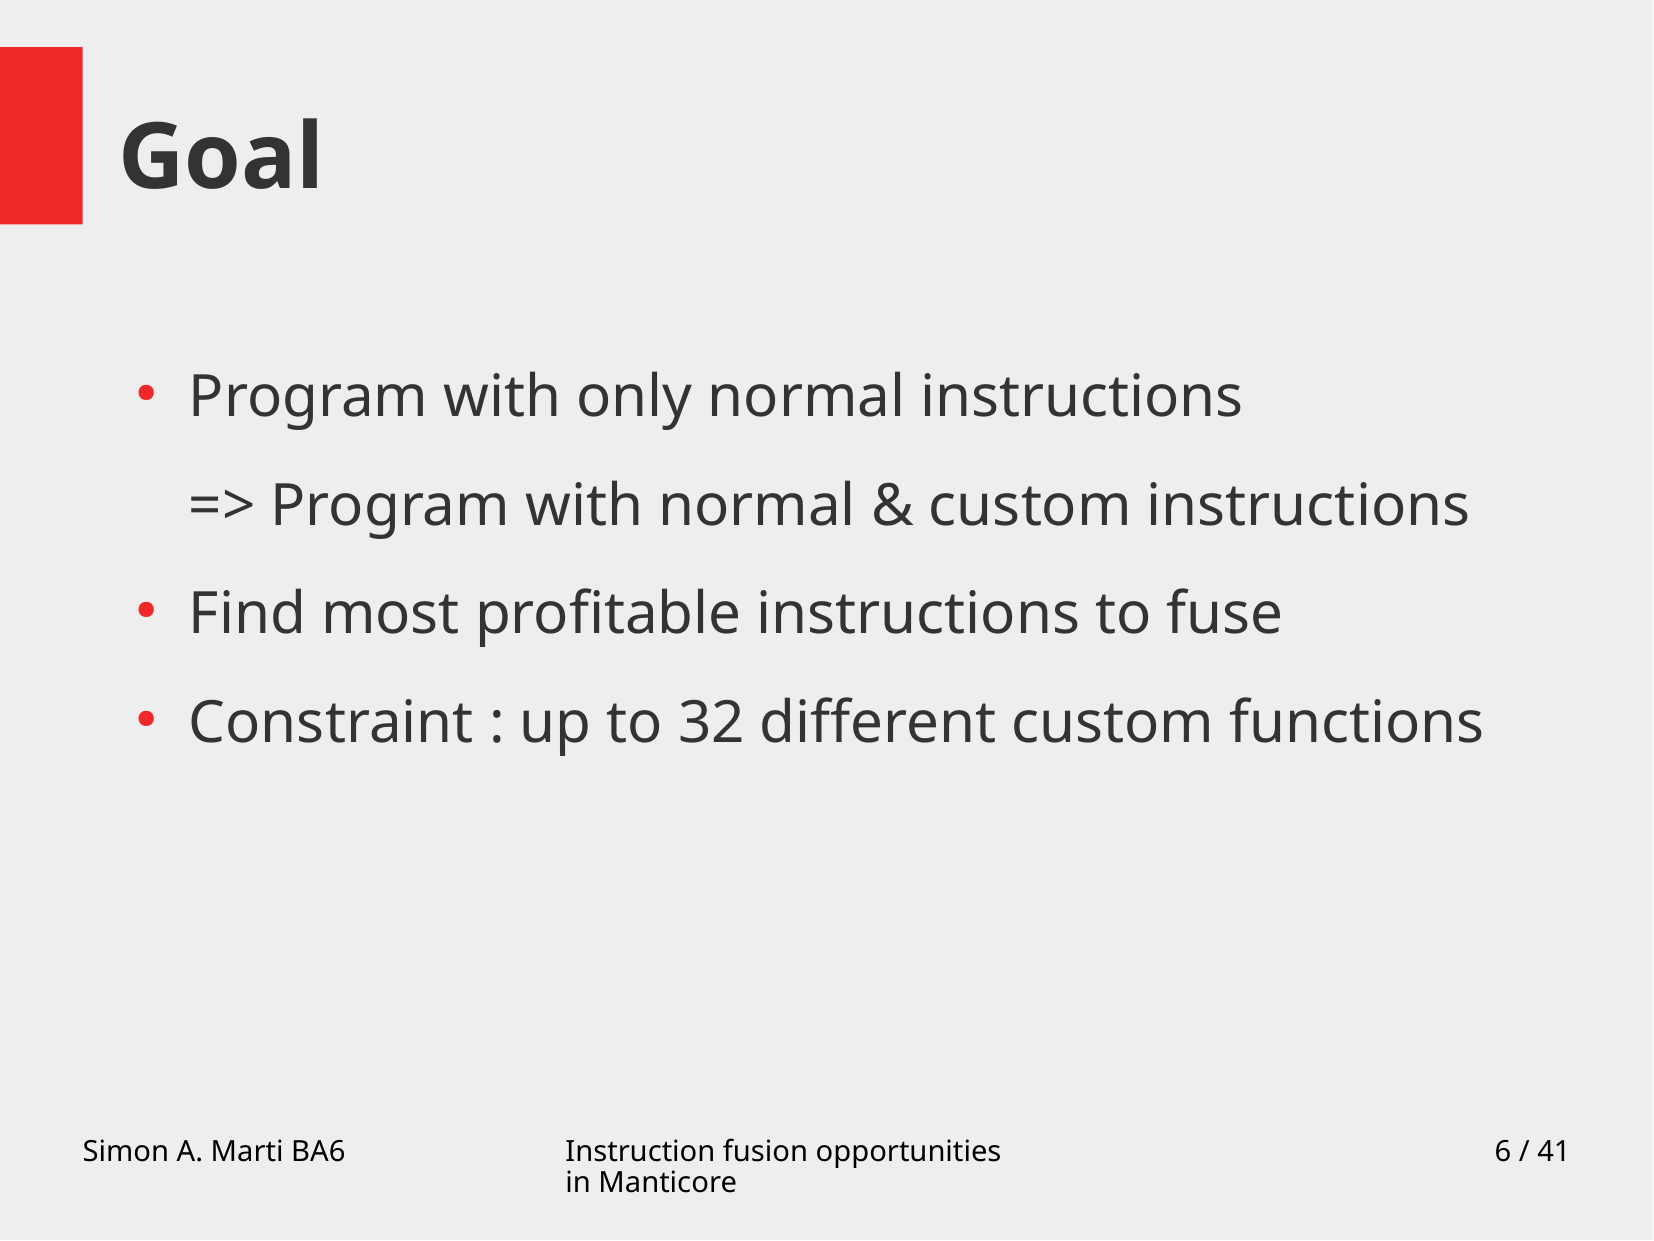

# Goal
Program with only normal instructions
=> Program with normal & custom instructions
Find most profitable instructions to fuse
Constraint : up to 32 different custom functions
Simon A. Marti BA6
Instruction fusion opportunities in Manticore
6